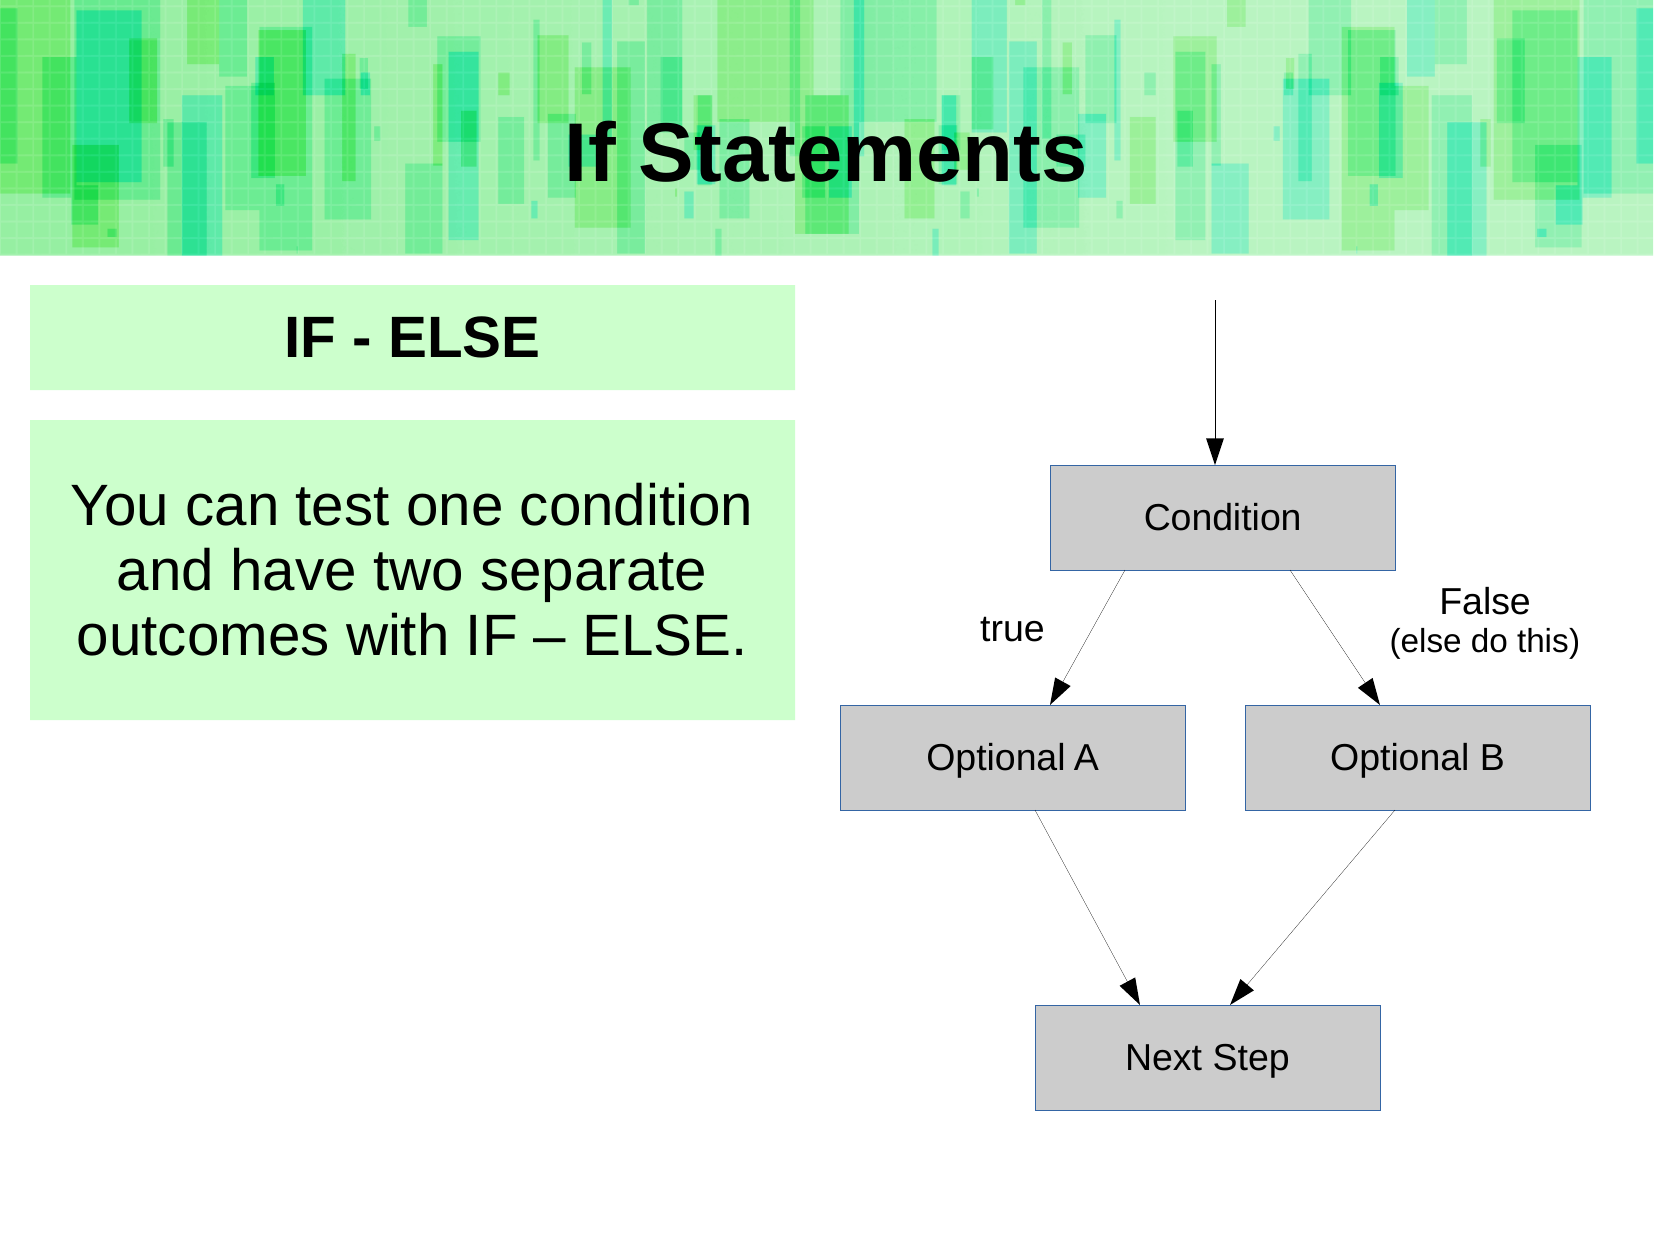

# If Statements
IF - ELSE
You can test one condition and have two separate outcomes with IF – ELSE.
Condition
False
(else do this)
true
Optional A
Optional B
Next Step